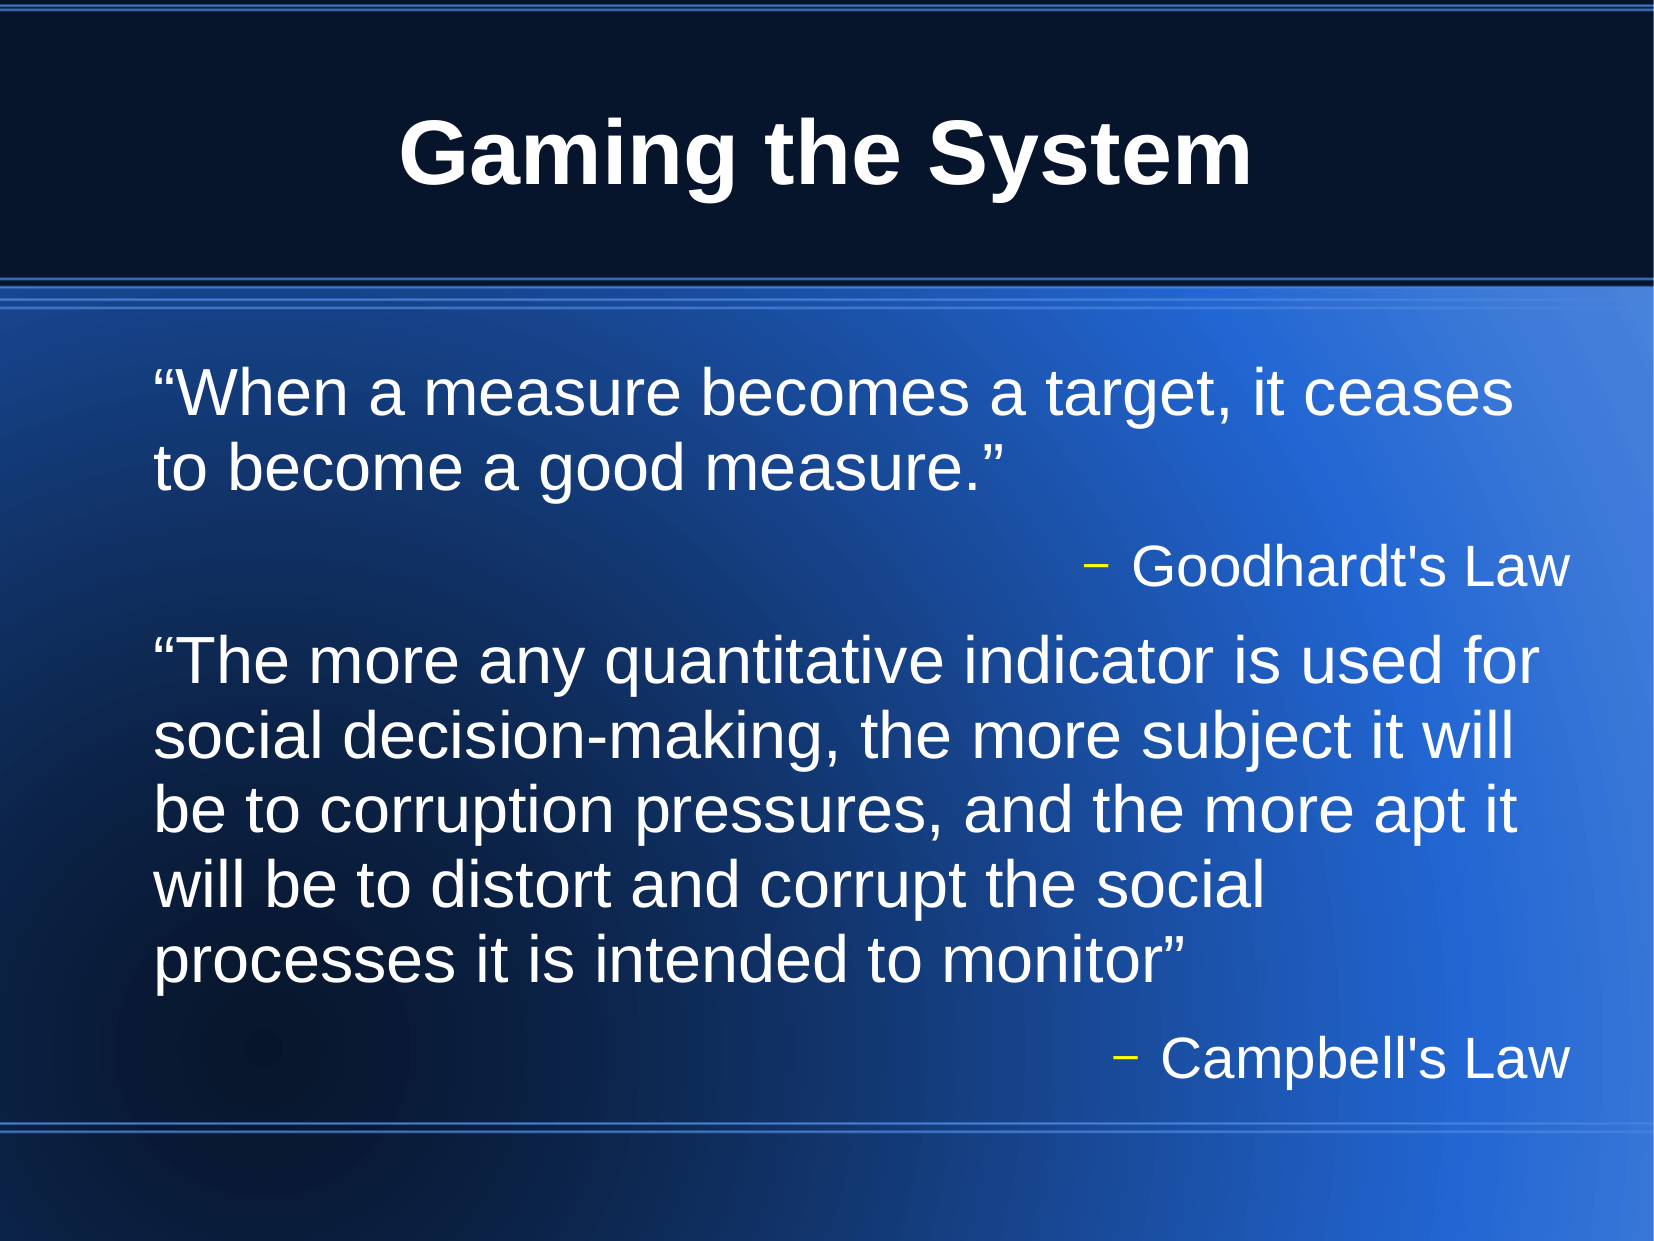

# Gaming the System
“When a measure becomes a target, it ceases to become a good measure.”
Goodhardt's Law
“The more any quantitative indicator is used for social decision-making, the more subject it will be to corruption pressures, and the more apt it will be to distort and corrupt the social processes it is intended to monitor”
Campbell's Law